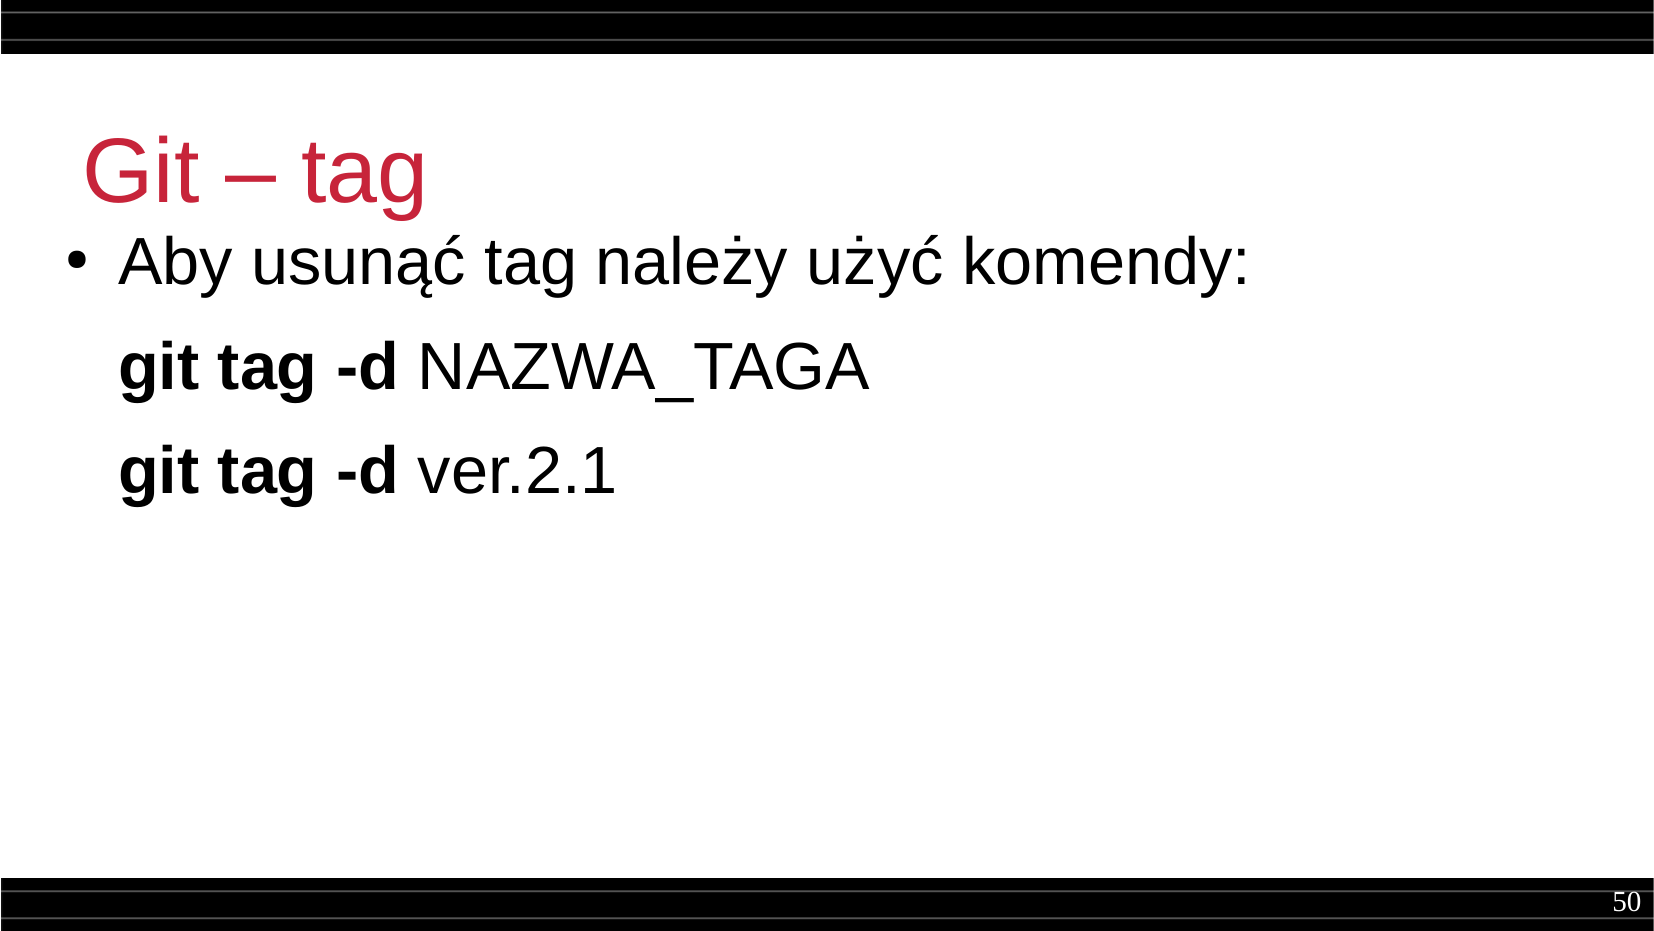

# Git – tag
Aby usunąć tag należy użyć komendy:
git tag -d NAZWA_TAGA
git tag -d ver.2.1